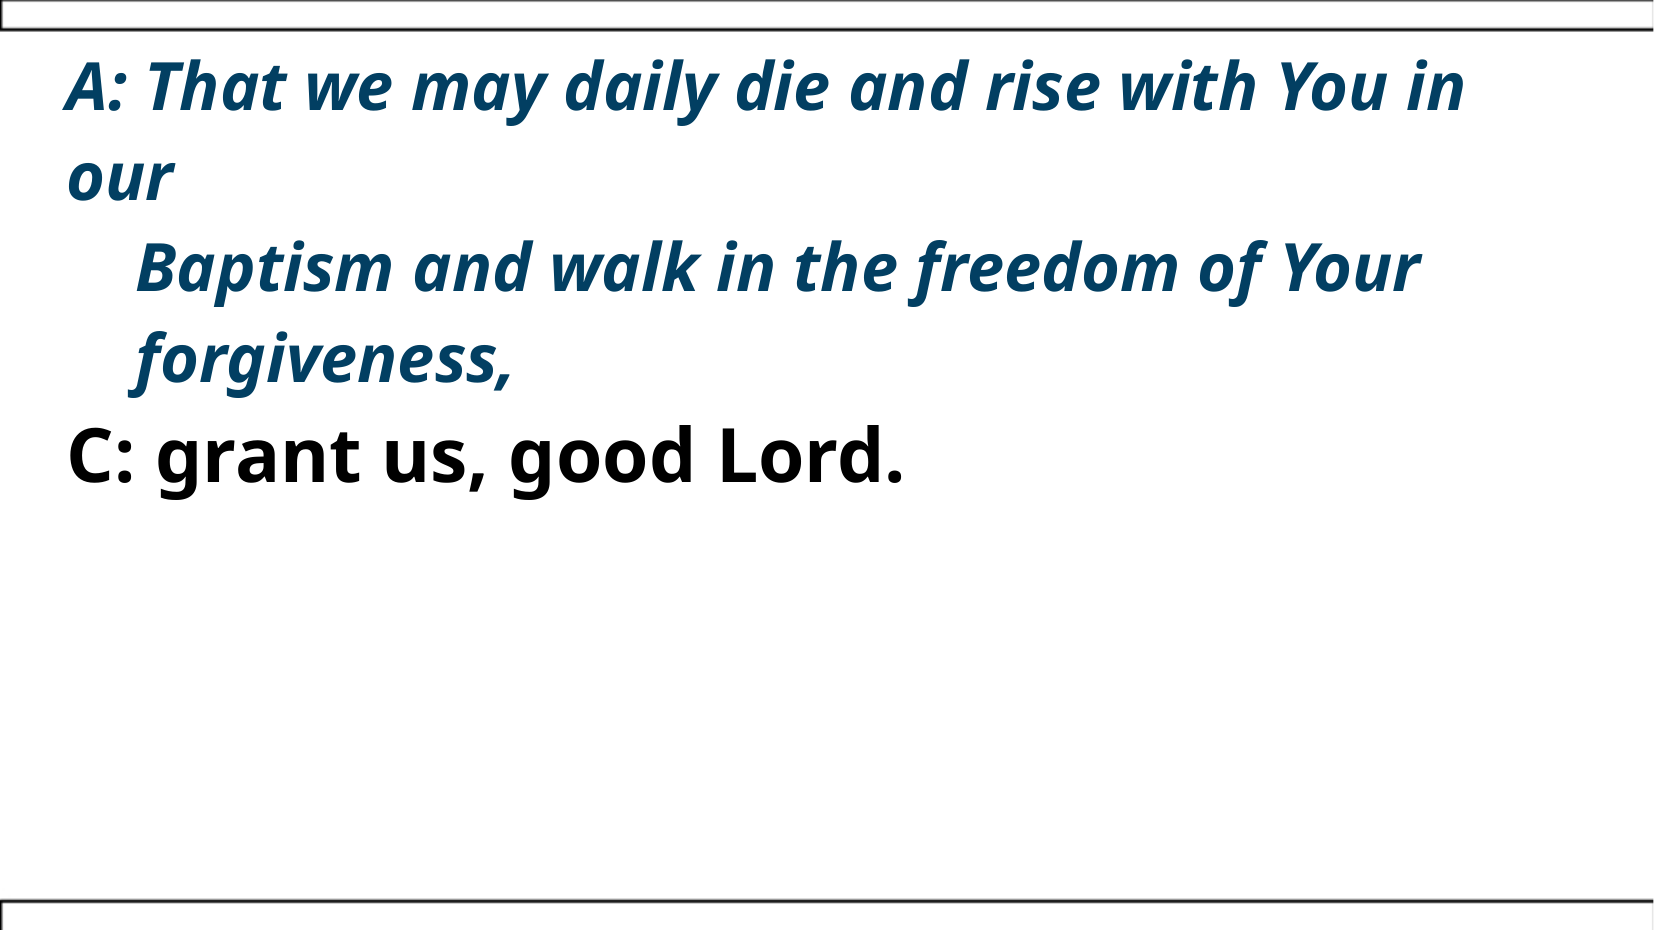

A: That we may daily die and rise with You in our
 Baptism and walk in the freedom of Your
 forgiveness,
C: grant us, good Lord.